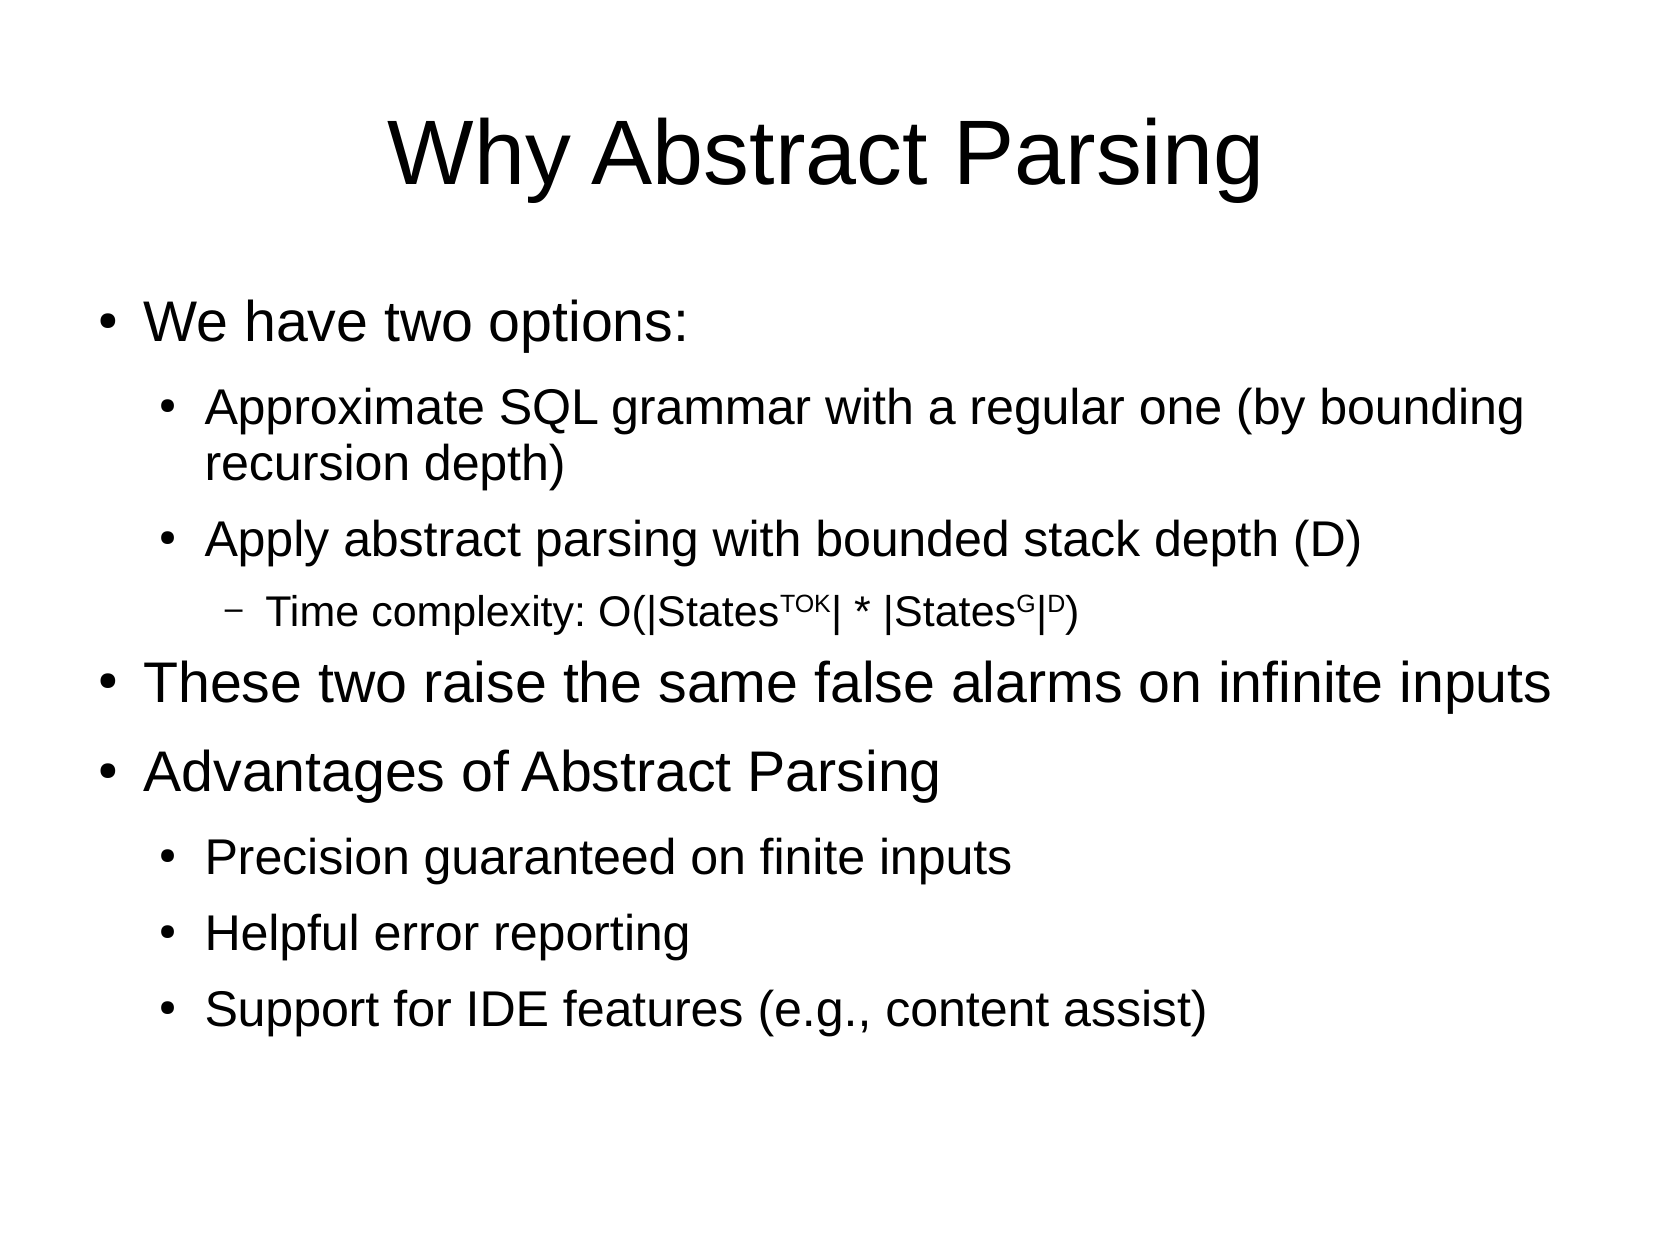

# Why Abstract Parsing
We have two options:
Approximate SQL grammar with a regular one (by bounding recursion depth)
Apply abstract parsing with bounded stack depth (D)
Time complexity: O(|StatesTOK| * |StatesG|D)
These two raise the same false alarms on infinite inputs
Advantages of Abstract Parsing
Precision guaranteed on finite inputs
Helpful error reporting
Support for IDE features (e.g., content assist)